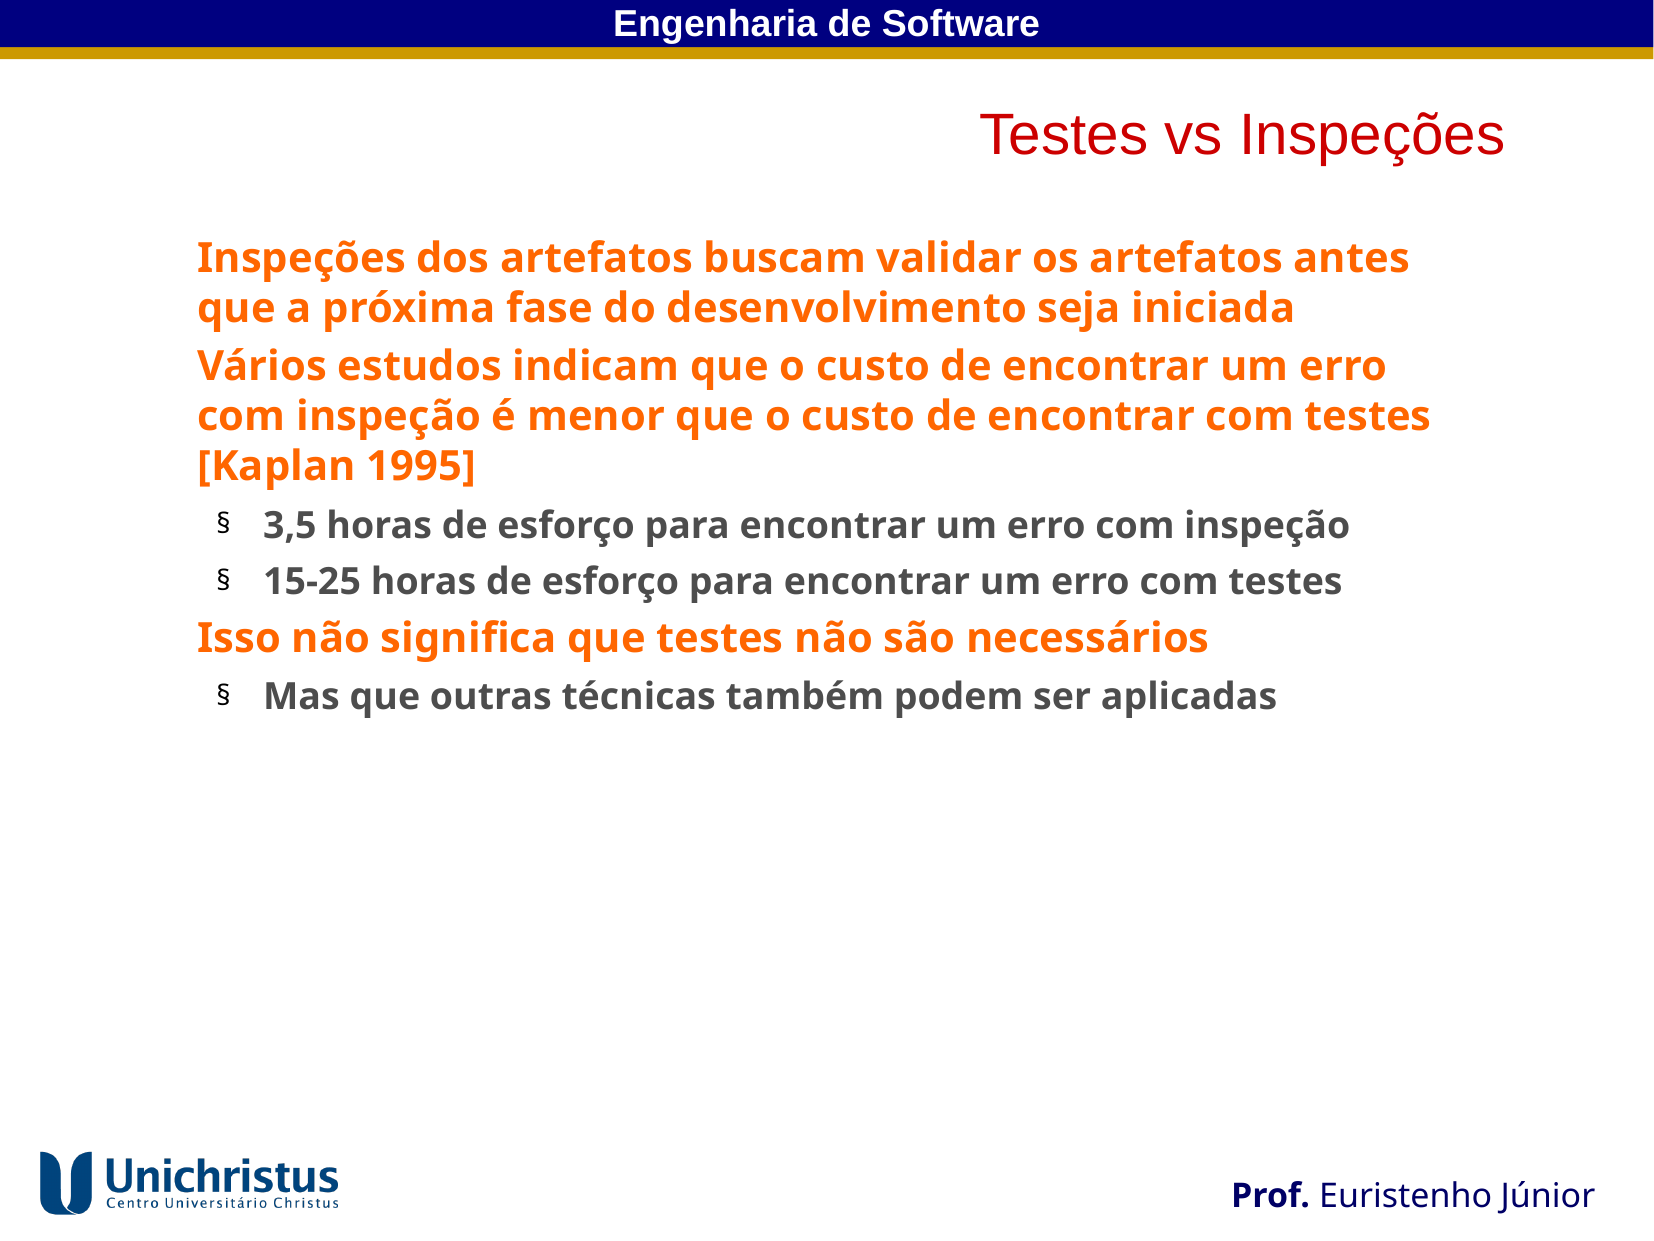

Engenharia de Software
Testes vs Inspeções
Inspeções dos artefatos buscam validar os artefatos antes que a próxima fase do desenvolvimento seja iniciada
Vários estudos indicam que o custo de encontrar um erro com inspeção é menor que o custo de encontrar com testes [Kaplan 1995]
3,5 horas de esforço para encontrar um erro com inspeção
15-25 horas de esforço para encontrar um erro com testes
Isso não significa que testes não são necessários
Mas que outras técnicas também podem ser aplicadas
Prof. Euristenho Júnior